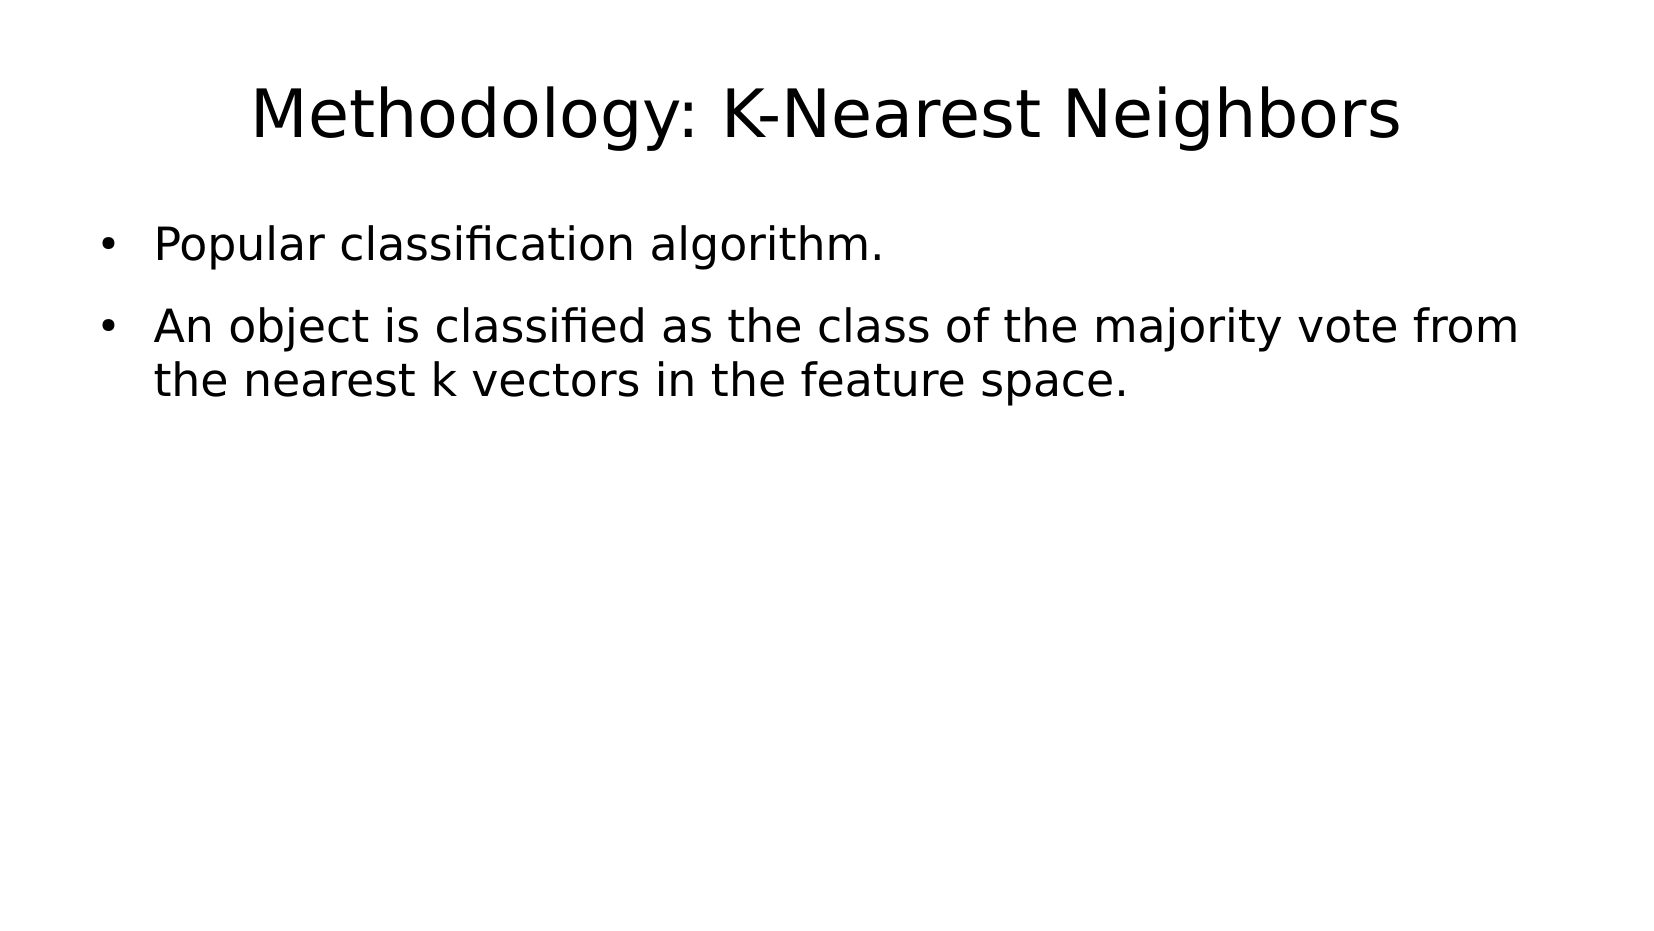

# Methodology: K-Nearest Neighbors
Popular classification algorithm.
An object is classified as the class of the majority vote from the nearest k vectors in the feature space.